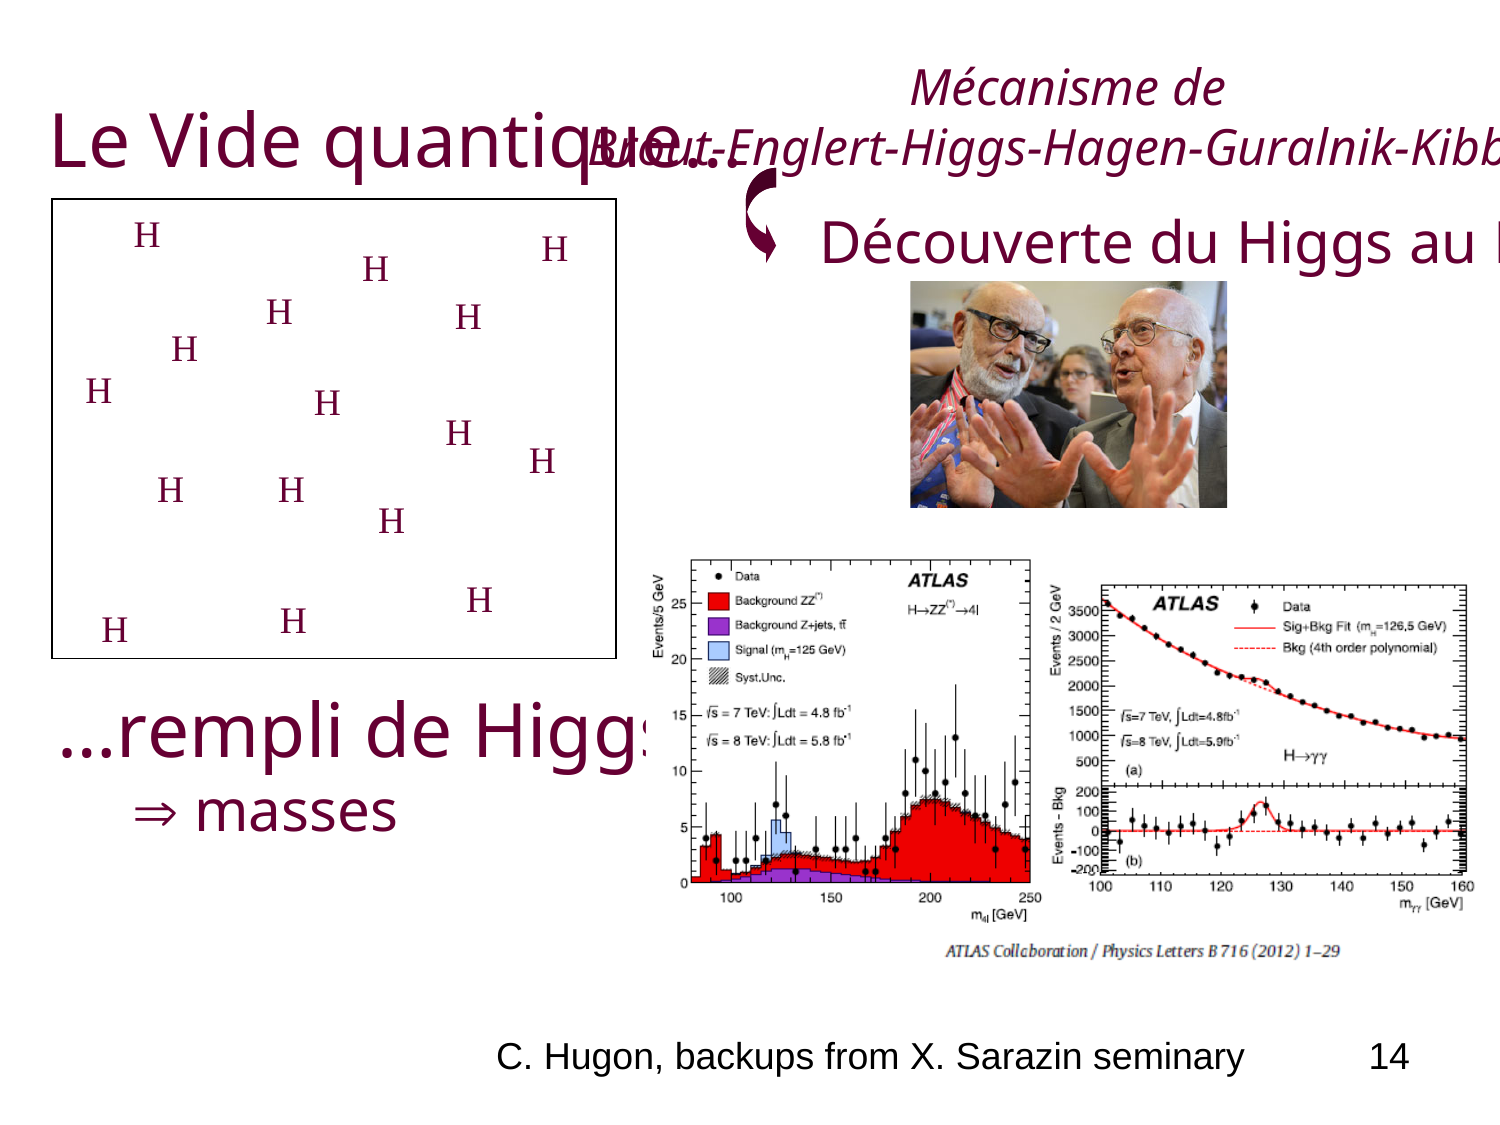

Mécanisme de
Brout-Englert-Higgs-Hagen-Guralnik-Kibble
Découverte du Higgs au LHC
Le Vide quantique…
H
H
H
H
H
H
H
H
H
H
H
H
H
H
H
H
…rempli de Higgs
 masses
C. Hugon, backups from X. Sarazin seminary
14